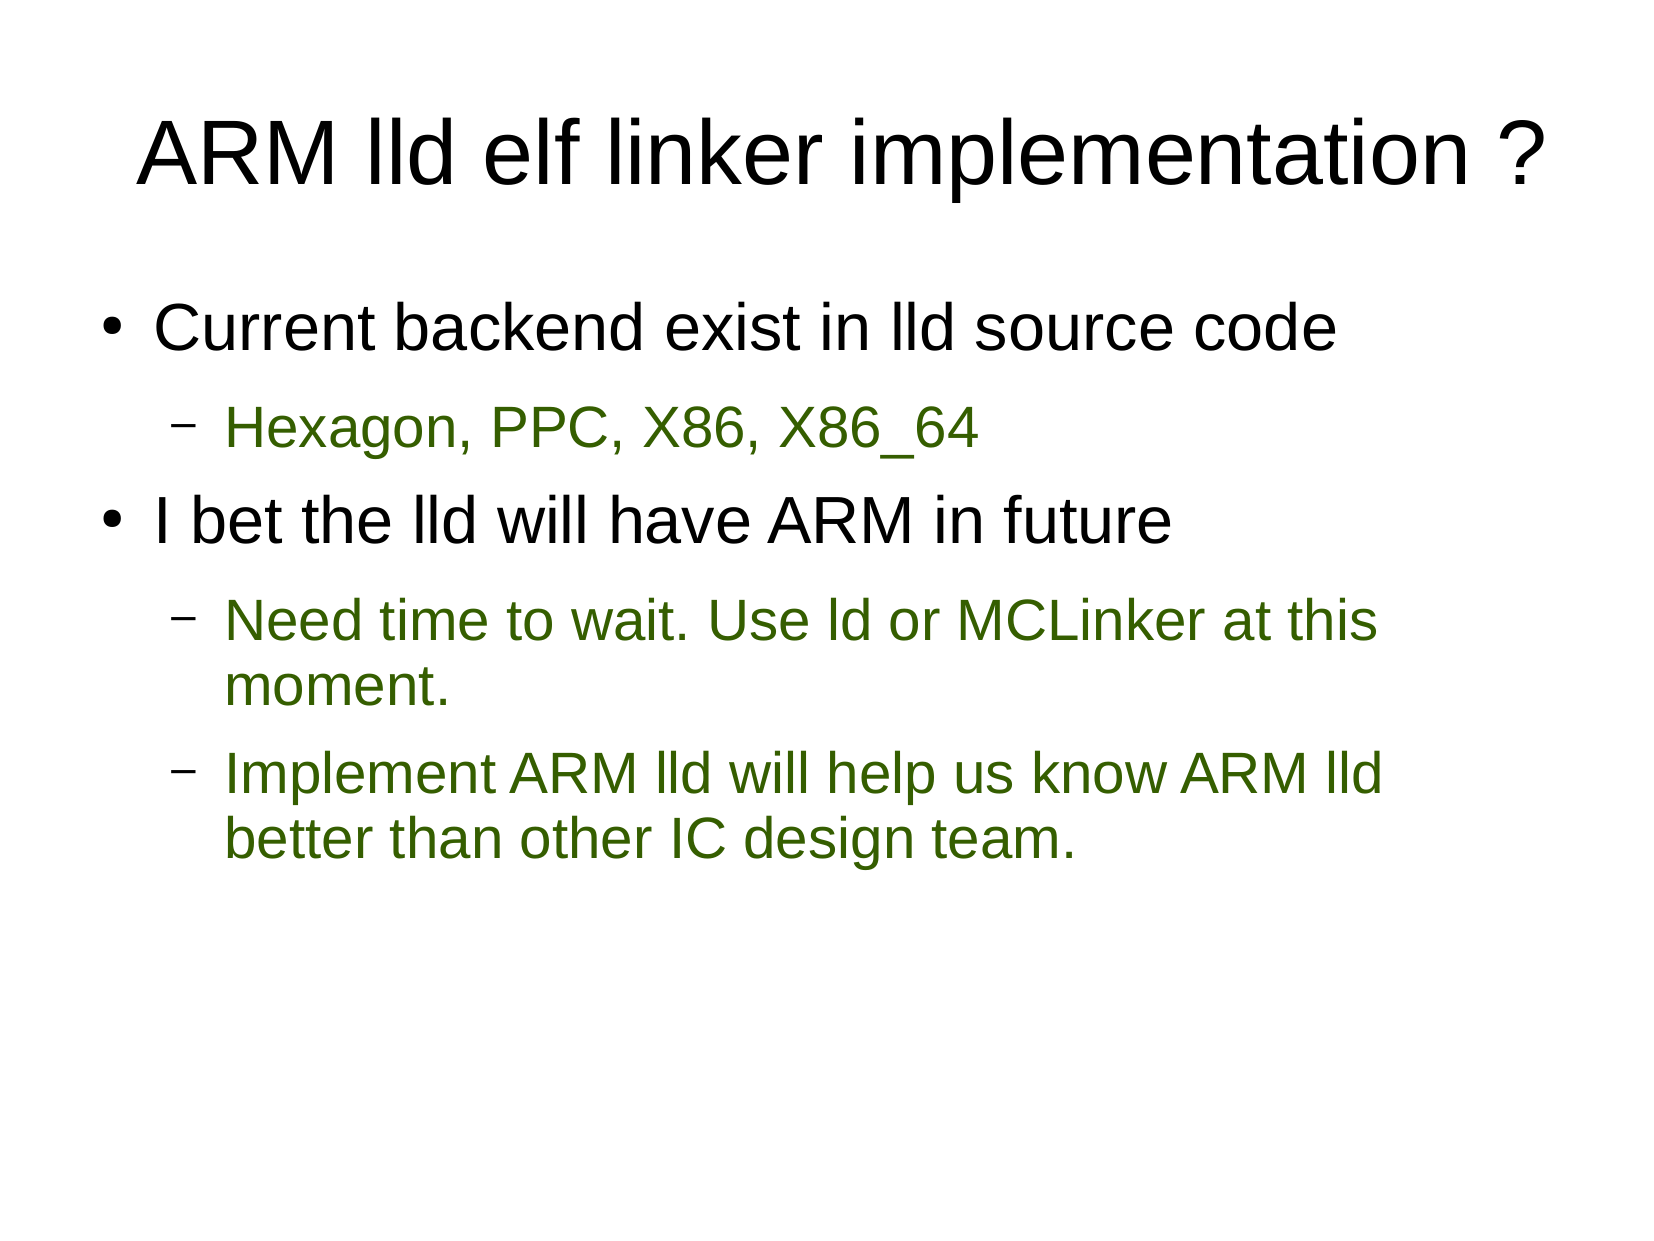

# ARM lld elf linker implementation ?
Current backend exist in lld source code
Hexagon, PPC, X86, X86_64
I bet the lld will have ARM in future
Need time to wait. Use ld or MCLinker at this moment.
Implement ARM lld will help us know ARM lld better than other IC design team.